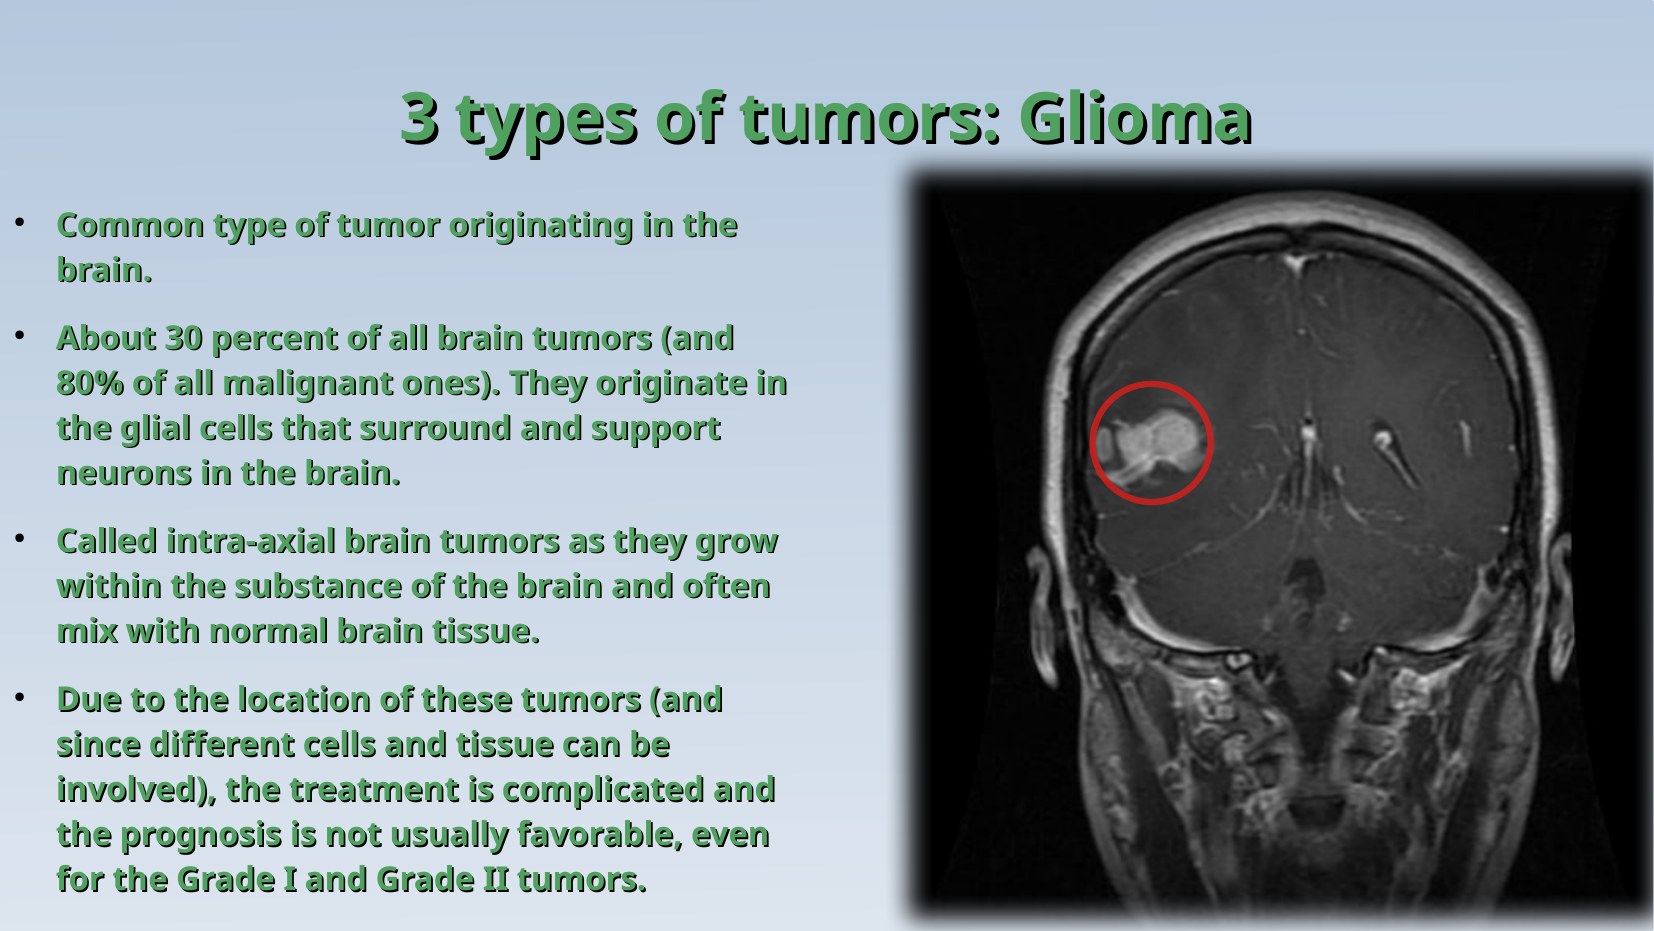

# 3 types of tumors: Glioma
Common type of tumor originating in the brain.
About 30 percent of all brain tumors (and 80% of all malignant ones). They originate in the glial cells that surround and support neurons in the brain.
Called intra-axial brain tumors as they grow within the substance of the brain and often mix with normal brain tissue.
Due to the location of these tumors (and since different cells and tissue can be involved), the treatment is complicated and the prognosis is not usually favorable, even for the Grade I and Grade II tumors.